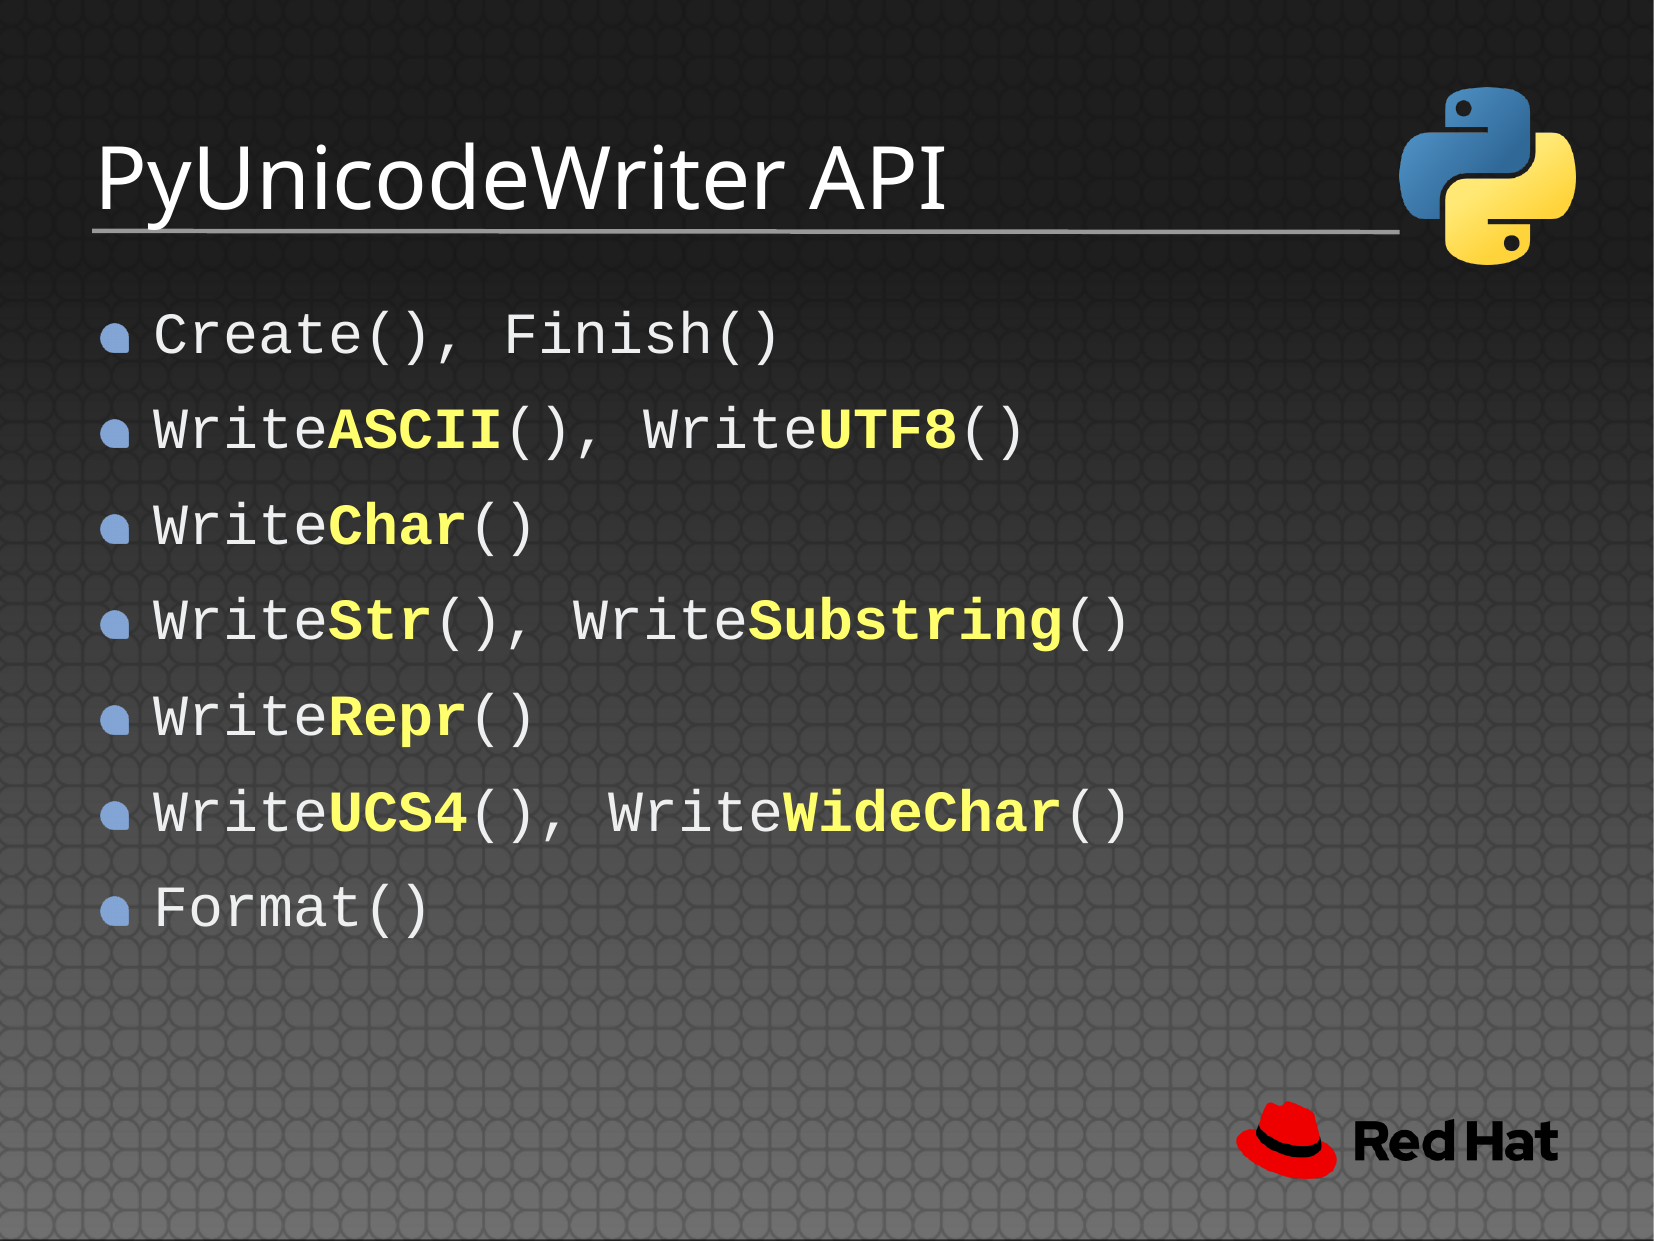

PyUnicodeWriter API
# Create(), Finish()
WriteASCII(), WriteUTF8()
WriteChar()
WriteStr(), WriteSubstring()
WriteRepr()
WriteUCS4(), WriteWideChar()
Format()